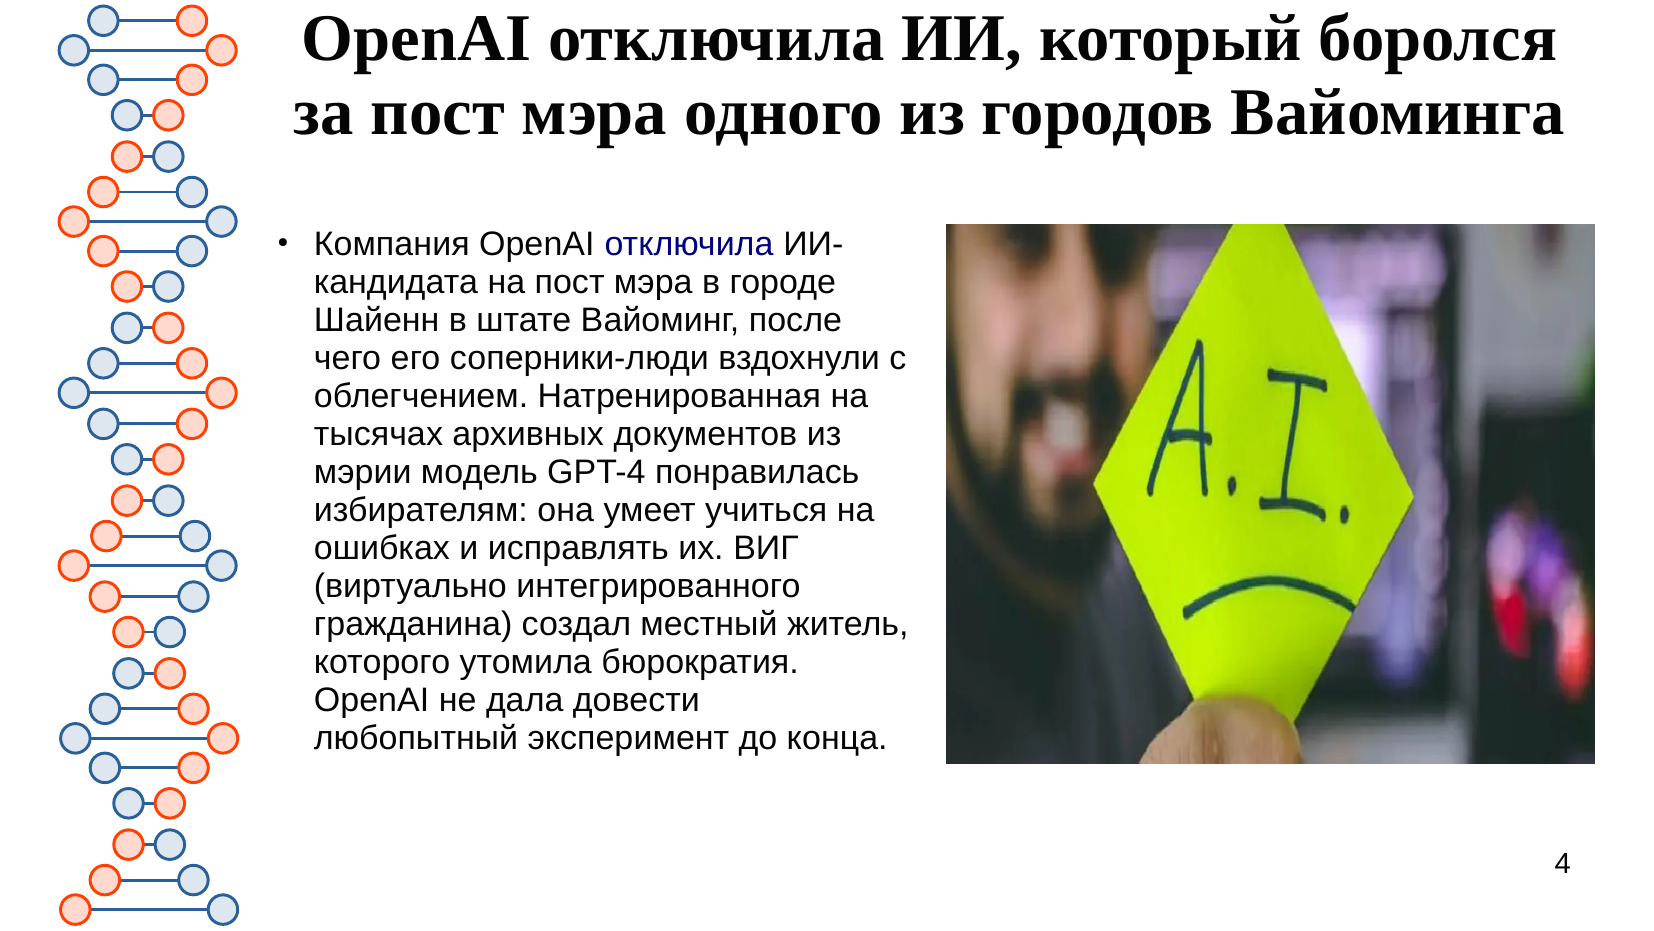

# OpenAI отключила ИИ, который боролся за пост мэра одного из городов Вайоминга
Компания OpenAI отключила ИИ-кандидата на пост мэра в городе Шайенн в штате Вайоминг, после чего его соперники-люди вздохнули с облегчением. Натренированная на тысячах архивных документов из мэрии модель GPT-4 понравилась избирателям: она умеет учиться на ошибках и исправлять их. ВИГ (виртуально интегрированного гражданина) создал местный житель, которого утомила бюрократия. OpenAI не дала довести любопытный эксперимент до конца.
### Chart
| Category | Столбец 1 | Столбец 2 | Столбец 3 |
|---|---|---|---|
| Строка 1 | 9.1 | 3.2 | 4.54 |
| Строка 2 | 2.4 | 8.8 | 9.65 |
| Строка 3 | 3.1 | 1.5 | 3.7 |
| Строка 4 | 4.3 | 9.02 | 6.2 |4